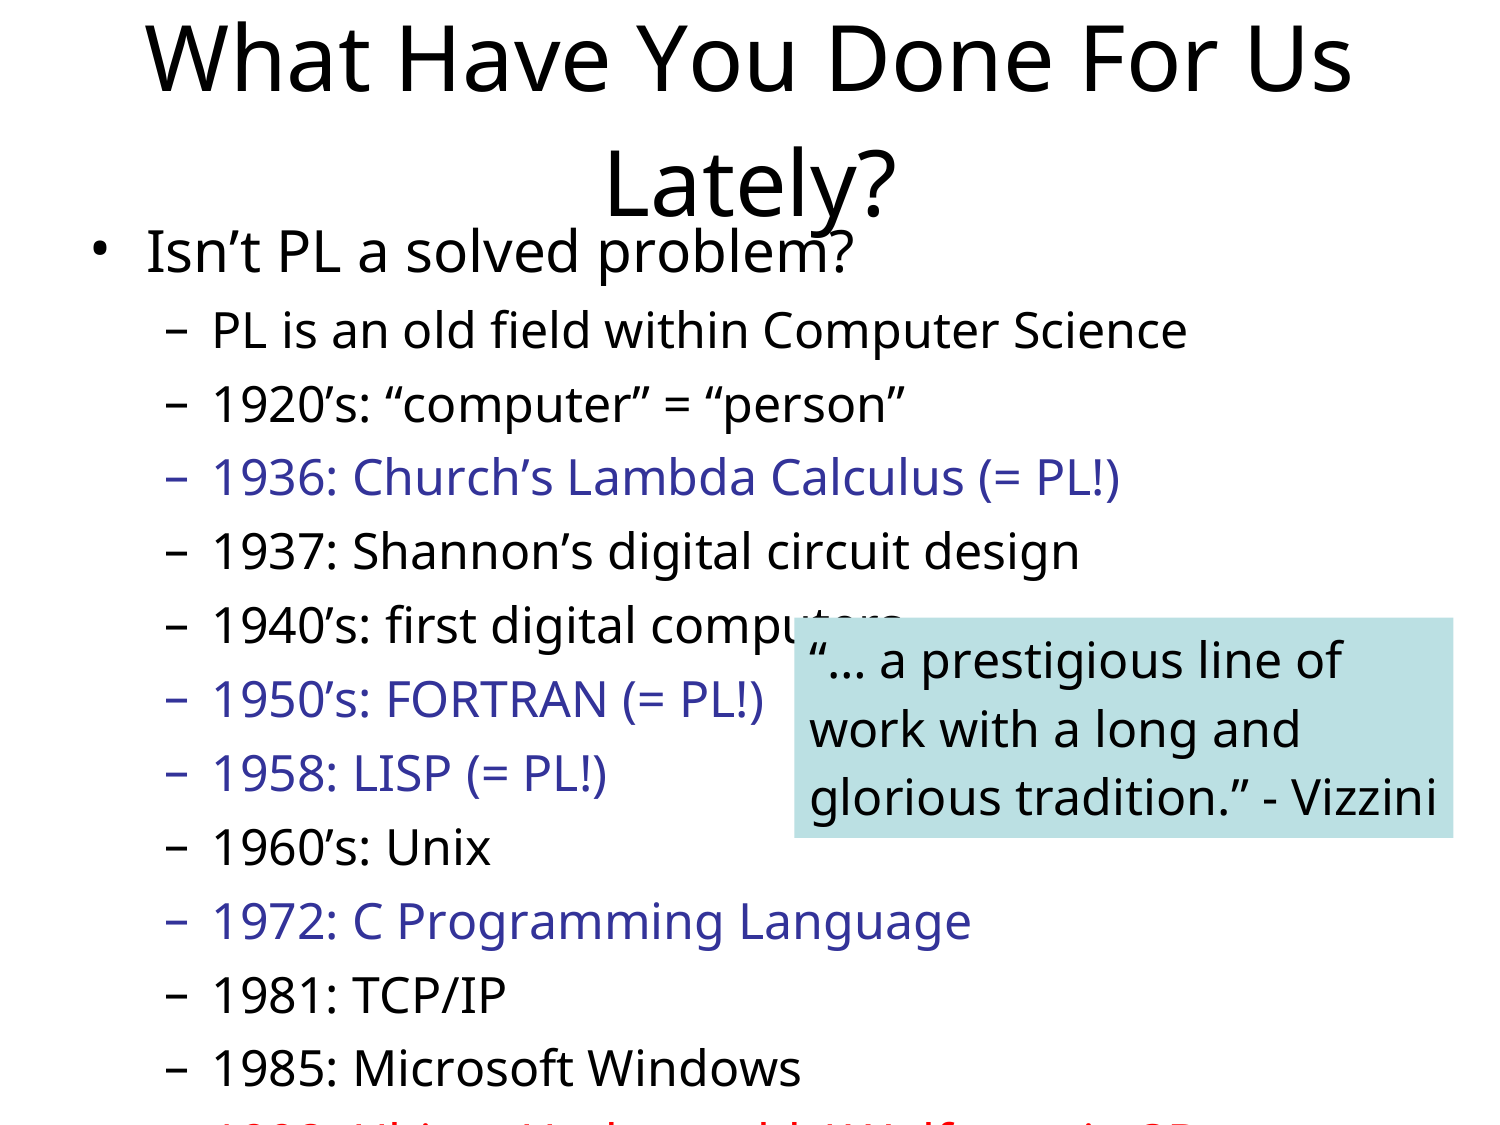

# What Have You Done For Us Lately?
Isn’t PL a solved problem?
PL is an old field within Computer Science
1920’s: “computer” = “person”
1936: Church’s Lambda Calculus (= PL!)
1937: Shannon’s digital circuit design
1940’s: first digital computers
1950’s: FORTRAN (= PL!)
1958: LISP (= PL!)
1960’s: Unix
1972: C Programming Language
1981: TCP/IP
1985: Microsoft Windows
1992: Ultima Underworld / Wolfenstein 3D
“… a prestigious line of
work with a long and
glorious tradition.” - Vizzini